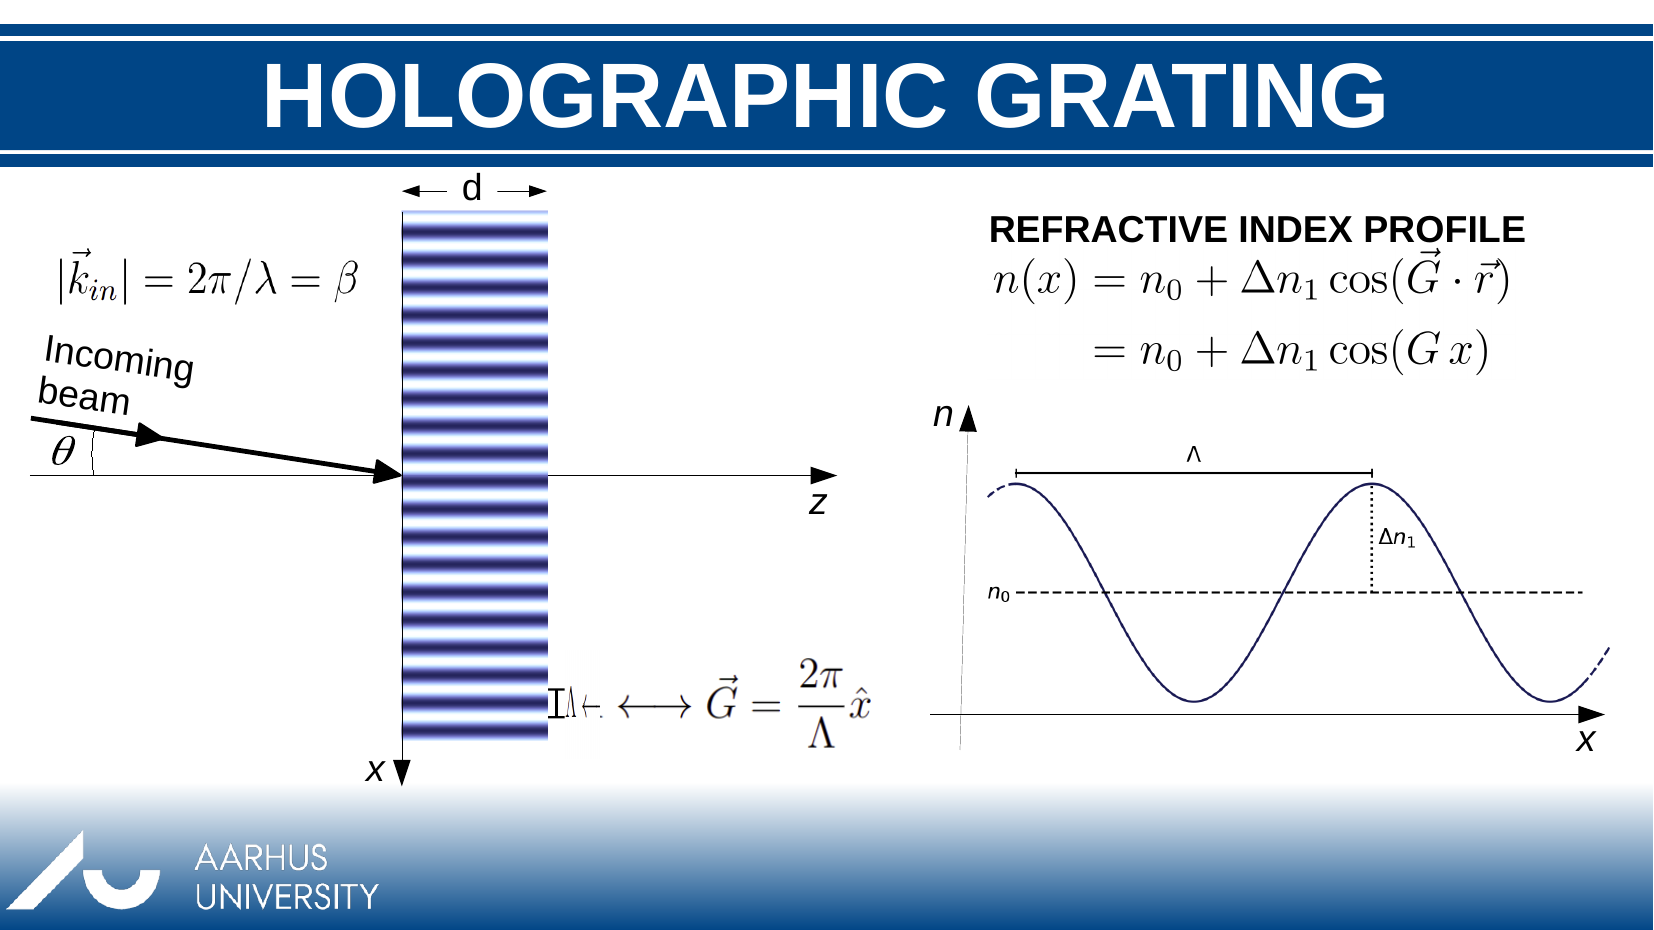

# HOLOGRAPHIC GRATING
d
REFRACTIVE INDEX PROFILE
Incoming
beam
n
x
z
x